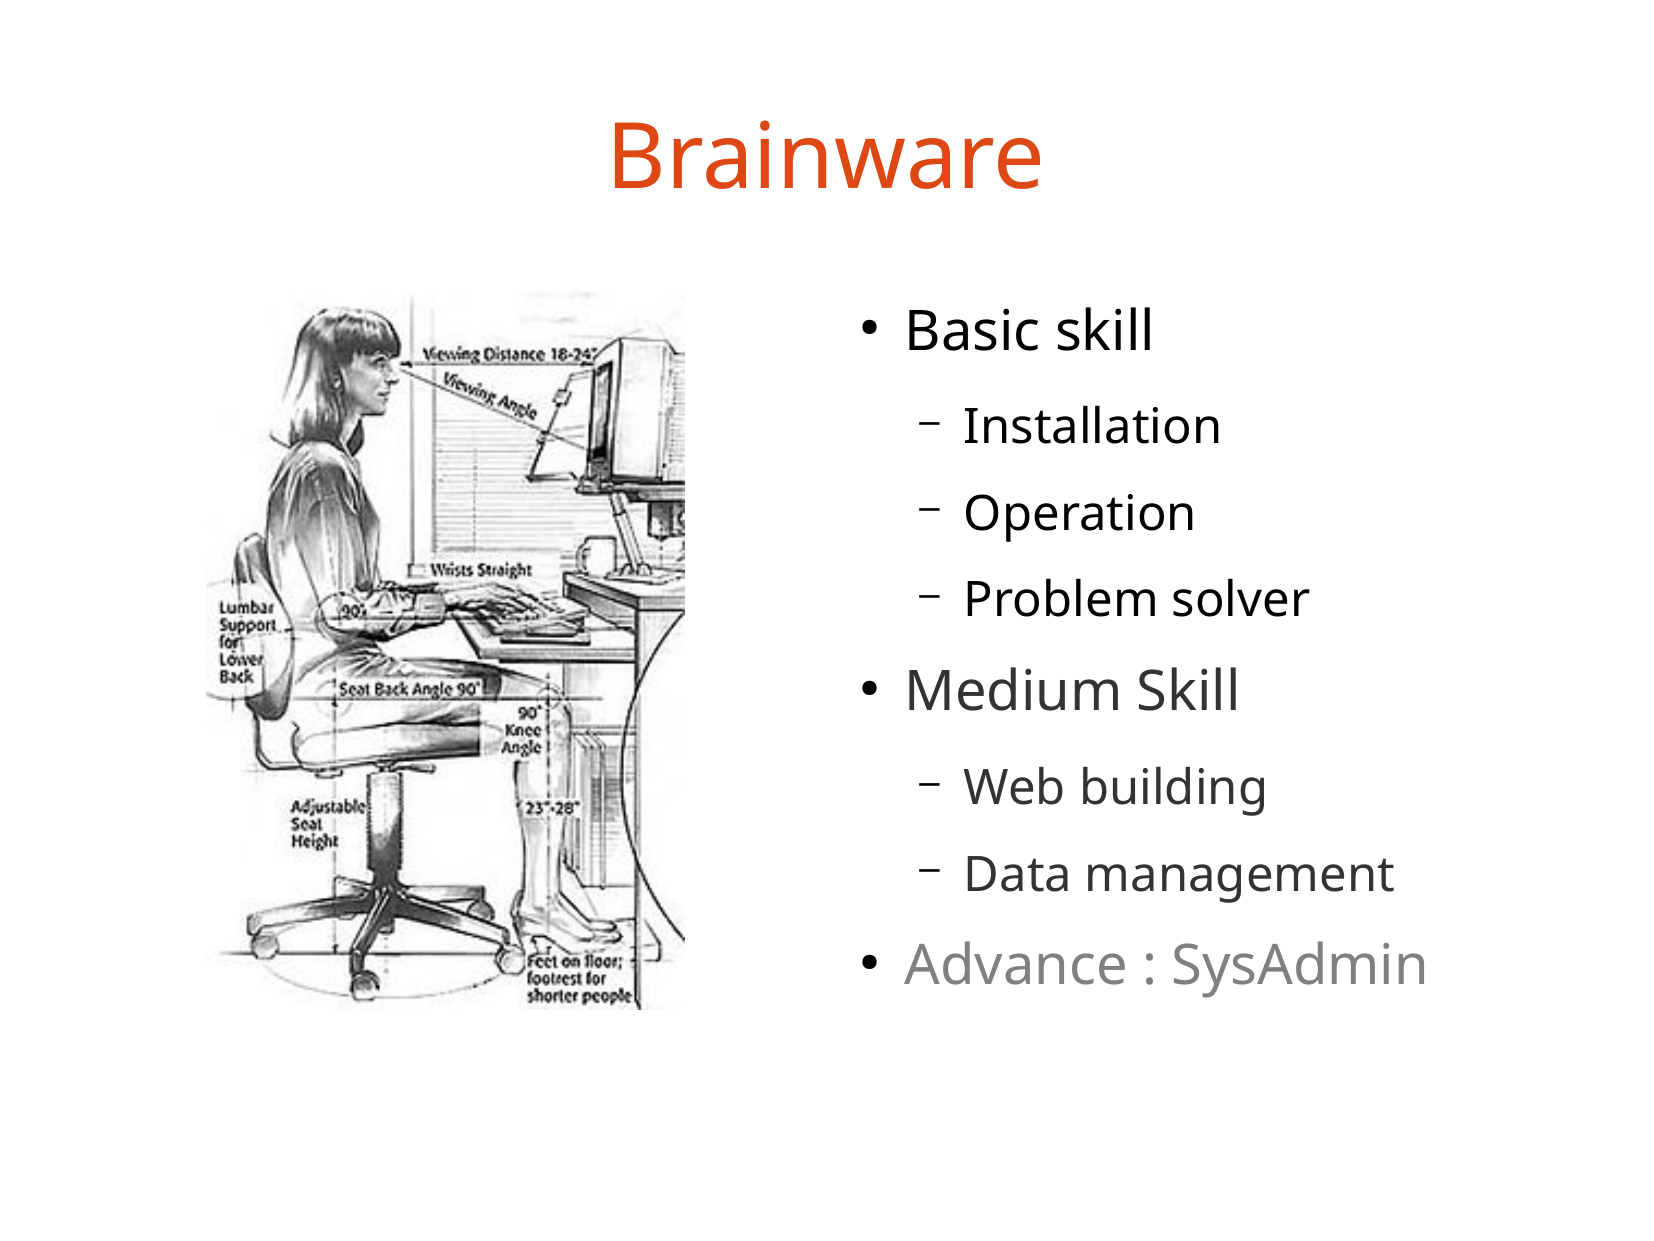

# Brainware
Basic skill
Installation
Operation
Problem solver
Medium Skill
Web building
Data management
Advance : SysAdmin